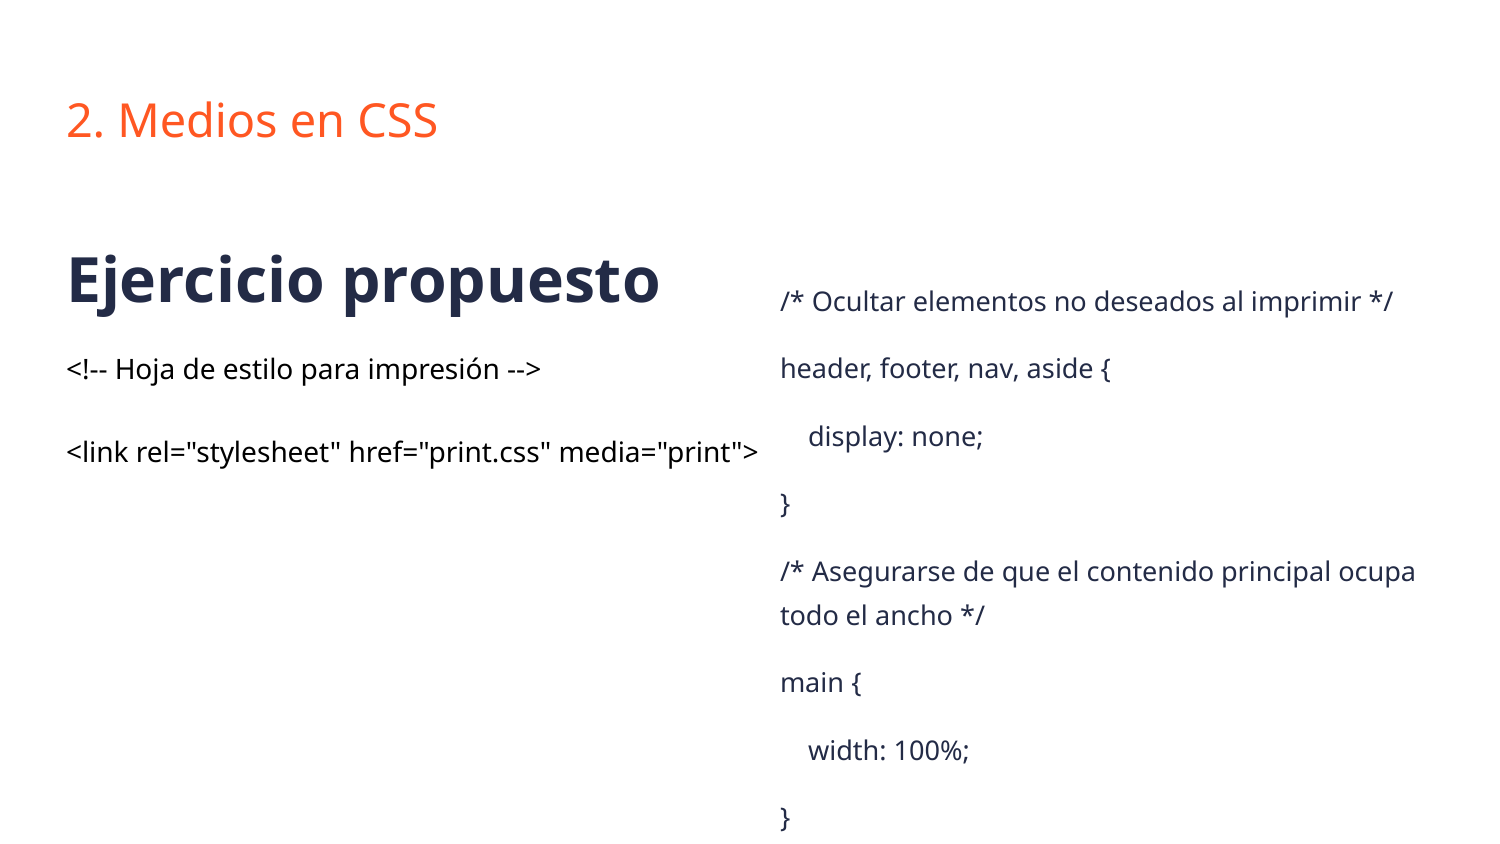

# 2. Medios en CSS
Ejercicio propuesto
<!-- Hoja de estilo para impresión -->
<link rel="stylesheet" href="print.css" media="print">
/* Ocultar elementos no deseados al imprimir */
header, footer, nav, aside {
 display: none;
}
/* Asegurarse de que el contenido principal ocupa todo el ancho */
main {
 width: 100%;
}